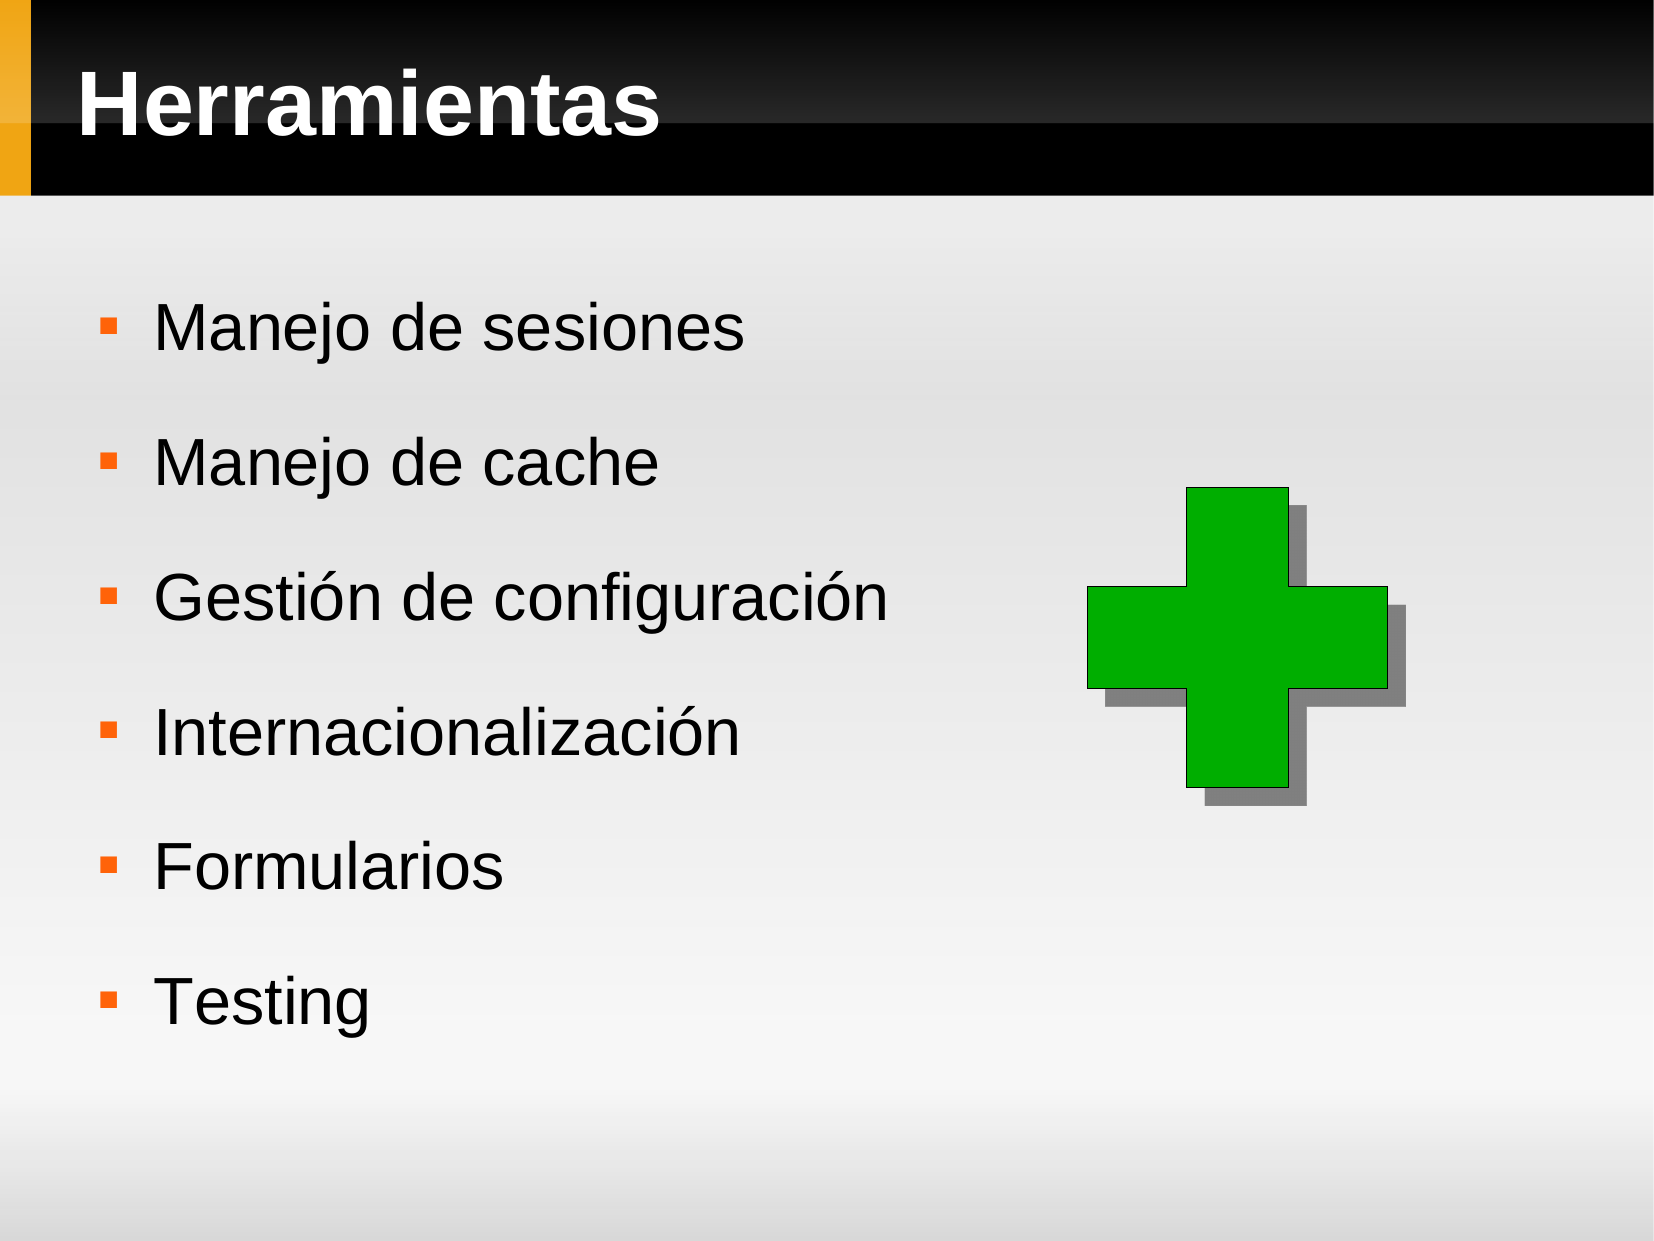

# Herramientas
Manejo de sesiones
Manejo de cache
Gestión de configuración
Internacionalización
Formularios
Testing